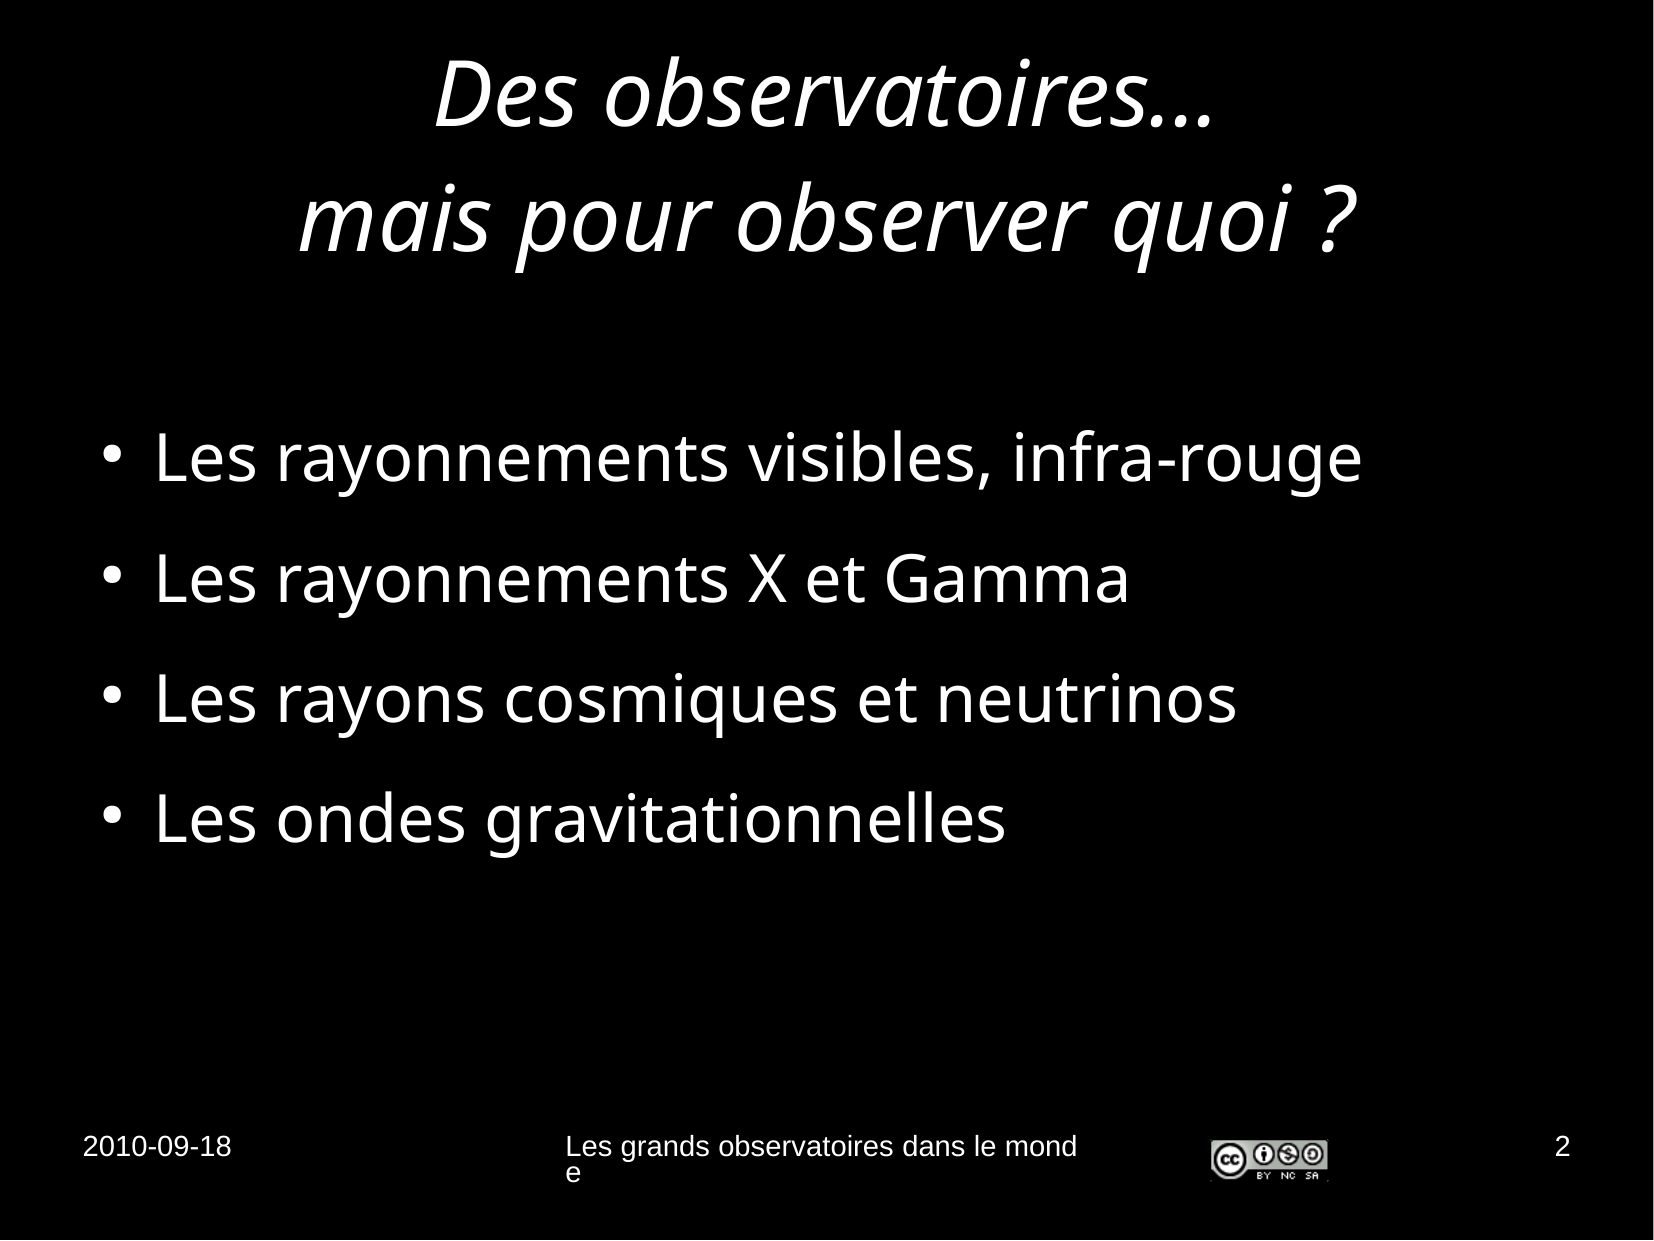

# Des observatoires... mais pour observer quoi ?
Les rayonnements visibles, infra-rouge
Les rayonnements X et Gamma
Les rayons cosmiques et neutrinos
Les ondes gravitationnelles
2010-09-18
Les grands observatoires dans le monde
2